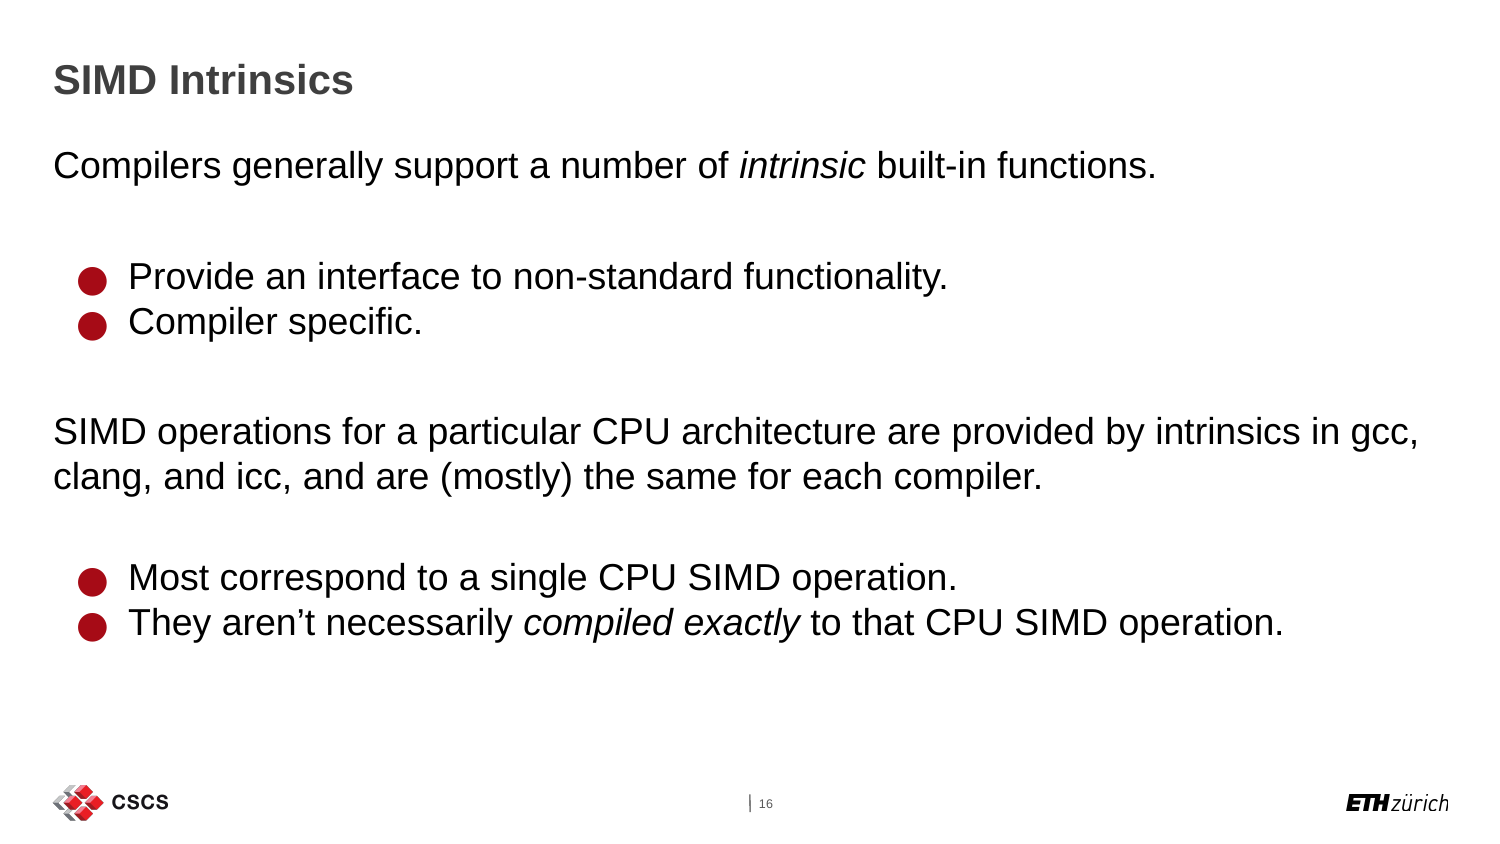

# SIMD Intrinsics
Compilers generally support a number of intrinsic built-in functions.
Provide an interface to non-standard functionality.
Compiler specific.
SIMD operations for a particular CPU architecture are provided by intrinsics in gcc, clang, and icc, and are (mostly) the same for each compiler.
Most correspond to a single CPU SIMD operation.
They aren’t necessarily compiled exactly to that CPU SIMD operation.